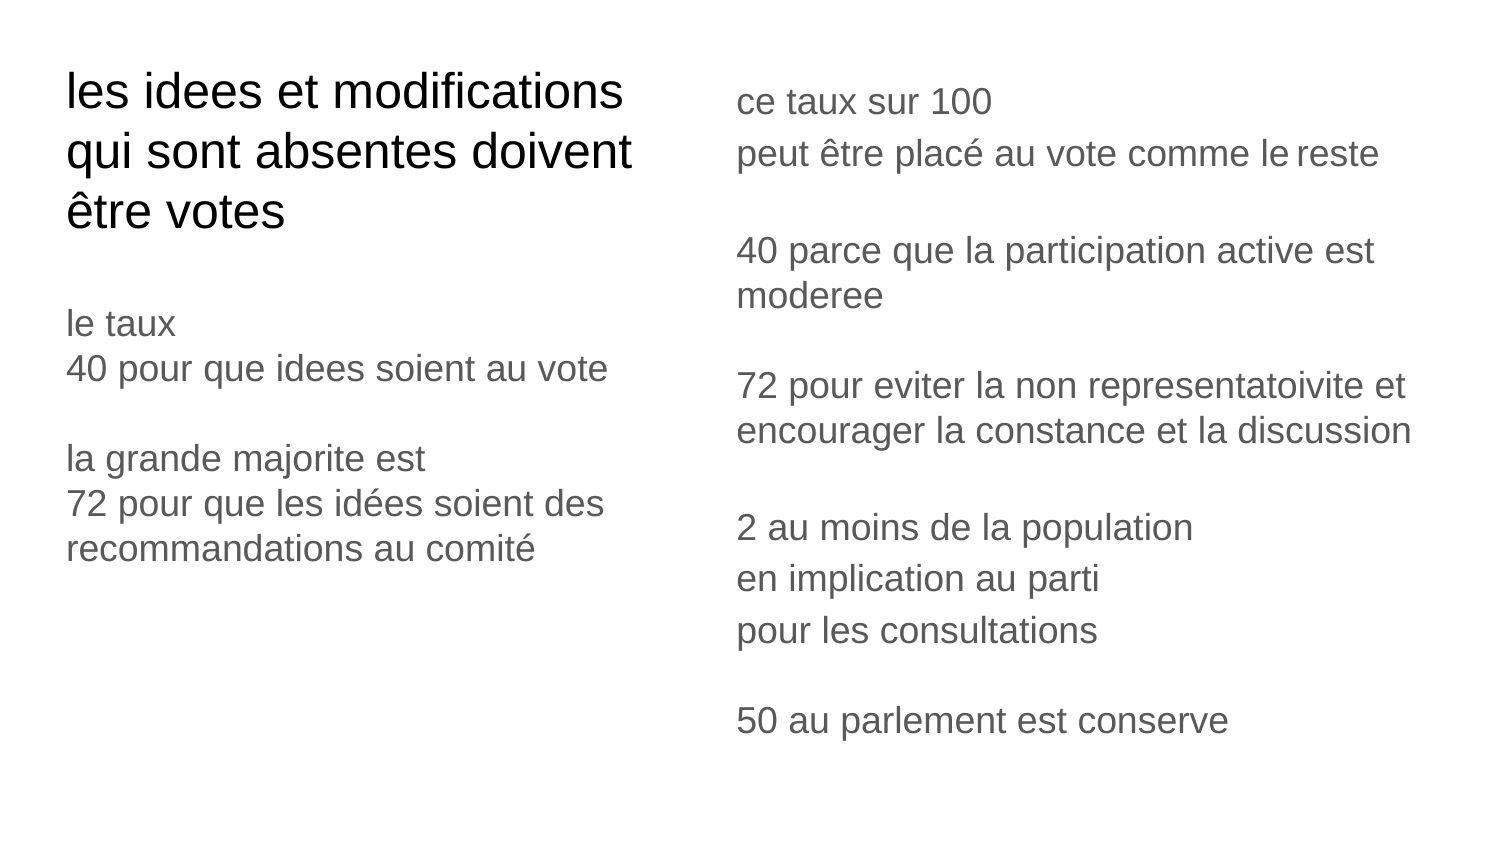

les idees et modifications
qui sont absentes doivent être votes
le taux
40 pour que idees soient au vote
la grande majorite est
72 pour que les idées soient des recommandations au comité
ce taux sur 100
peut être placé au vote comme le reste
40 parce que la participation active est moderee
72 pour eviter la non representatoivite et
encourager la constance et la discussion
2 au moins de la population
en implication au parti
pour les consultations
50 au parlement est conserve
#